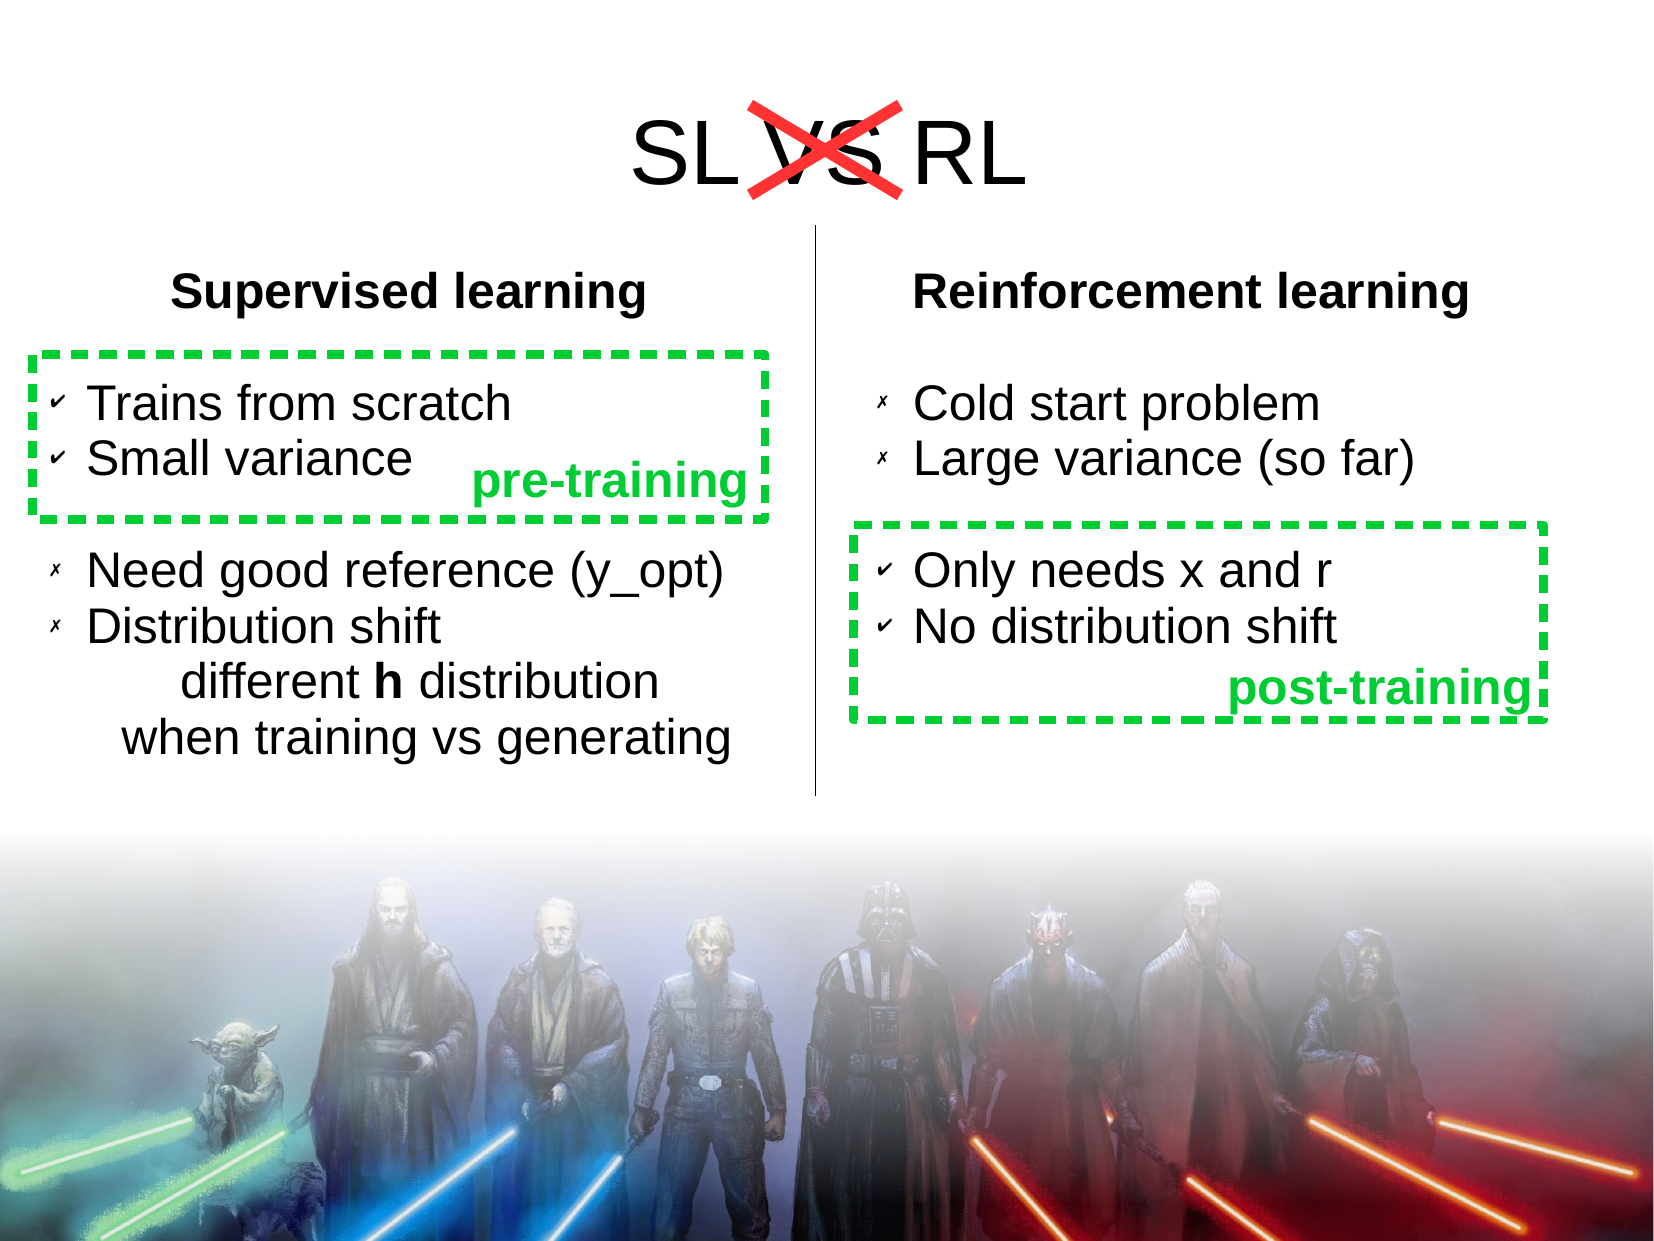

# SL VS RL
Supervised learning
Trains from scratch
Small variance
Need good reference (y_opt)
Distribution shift
different h distribution
when training vs generating
Reinforcement learning
Cold start problem
Large variance (so far)
Only needs x and r
No distribution shift
pre-training
post-training